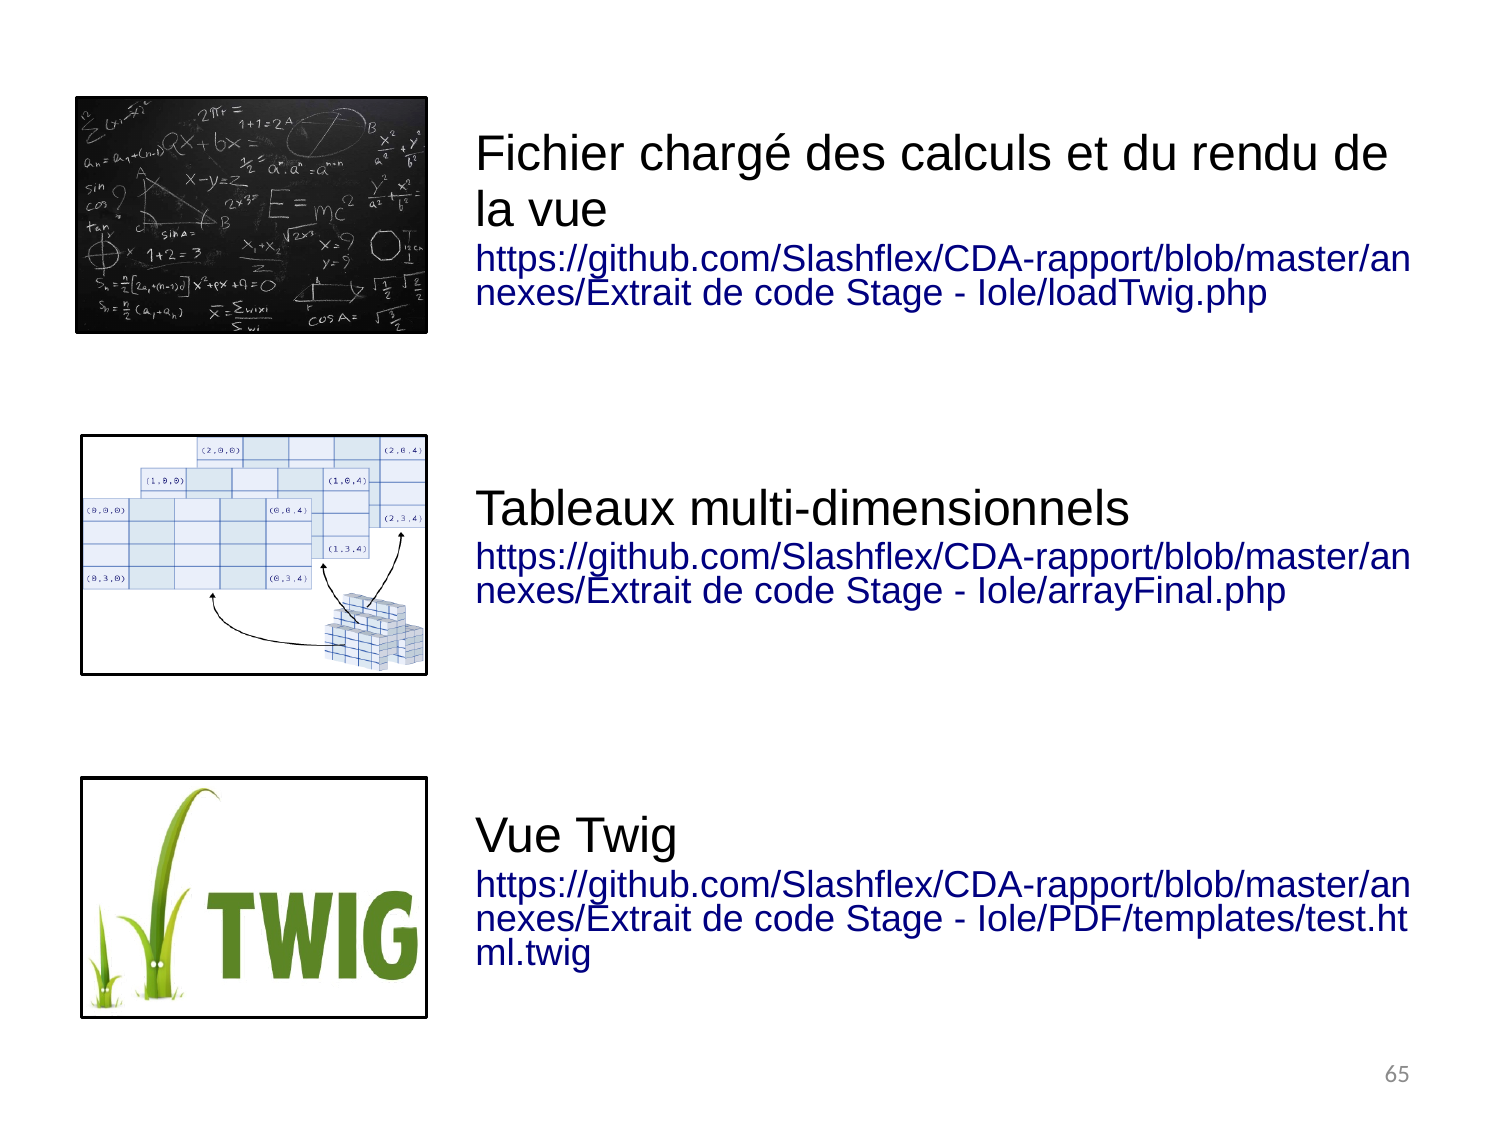

Fichier chargé des calculs et du rendu de la vue
https://github.com/Slashflex/CDA-rapport/blob/master/annexes/Extrait de code Stage - Iole/loadTwig.php
Tableaux multi-dimensionnels
https://github.com/Slashflex/CDA-rapport/blob/master/annexes/Extrait de code Stage - Iole/arrayFinal.php
Vue Twig
https://github.com/Slashflex/CDA-rapport/blob/master/annexes/Extrait de code Stage - Iole/PDF/templates/test.html.twig
Soutenance Concepteur Développeur d'Application - David Saoud - 26/11/2020
65